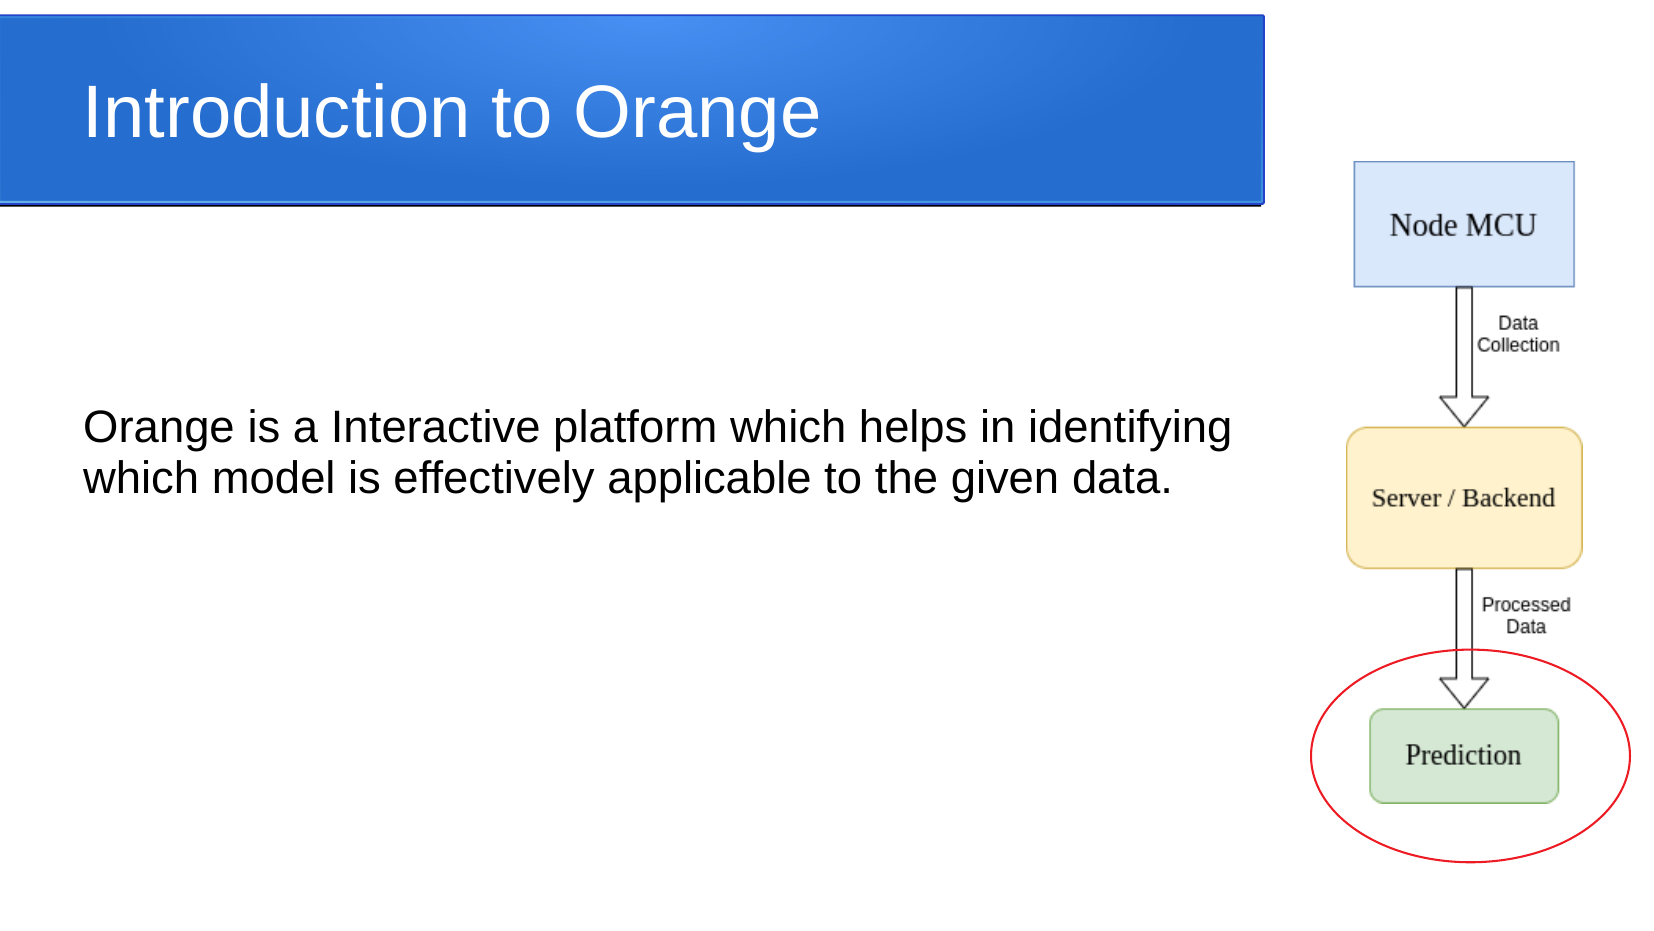

# Introduction to Orange
Orange is a Interactive platform which helps in identifying which model is effectively applicable to the given data.